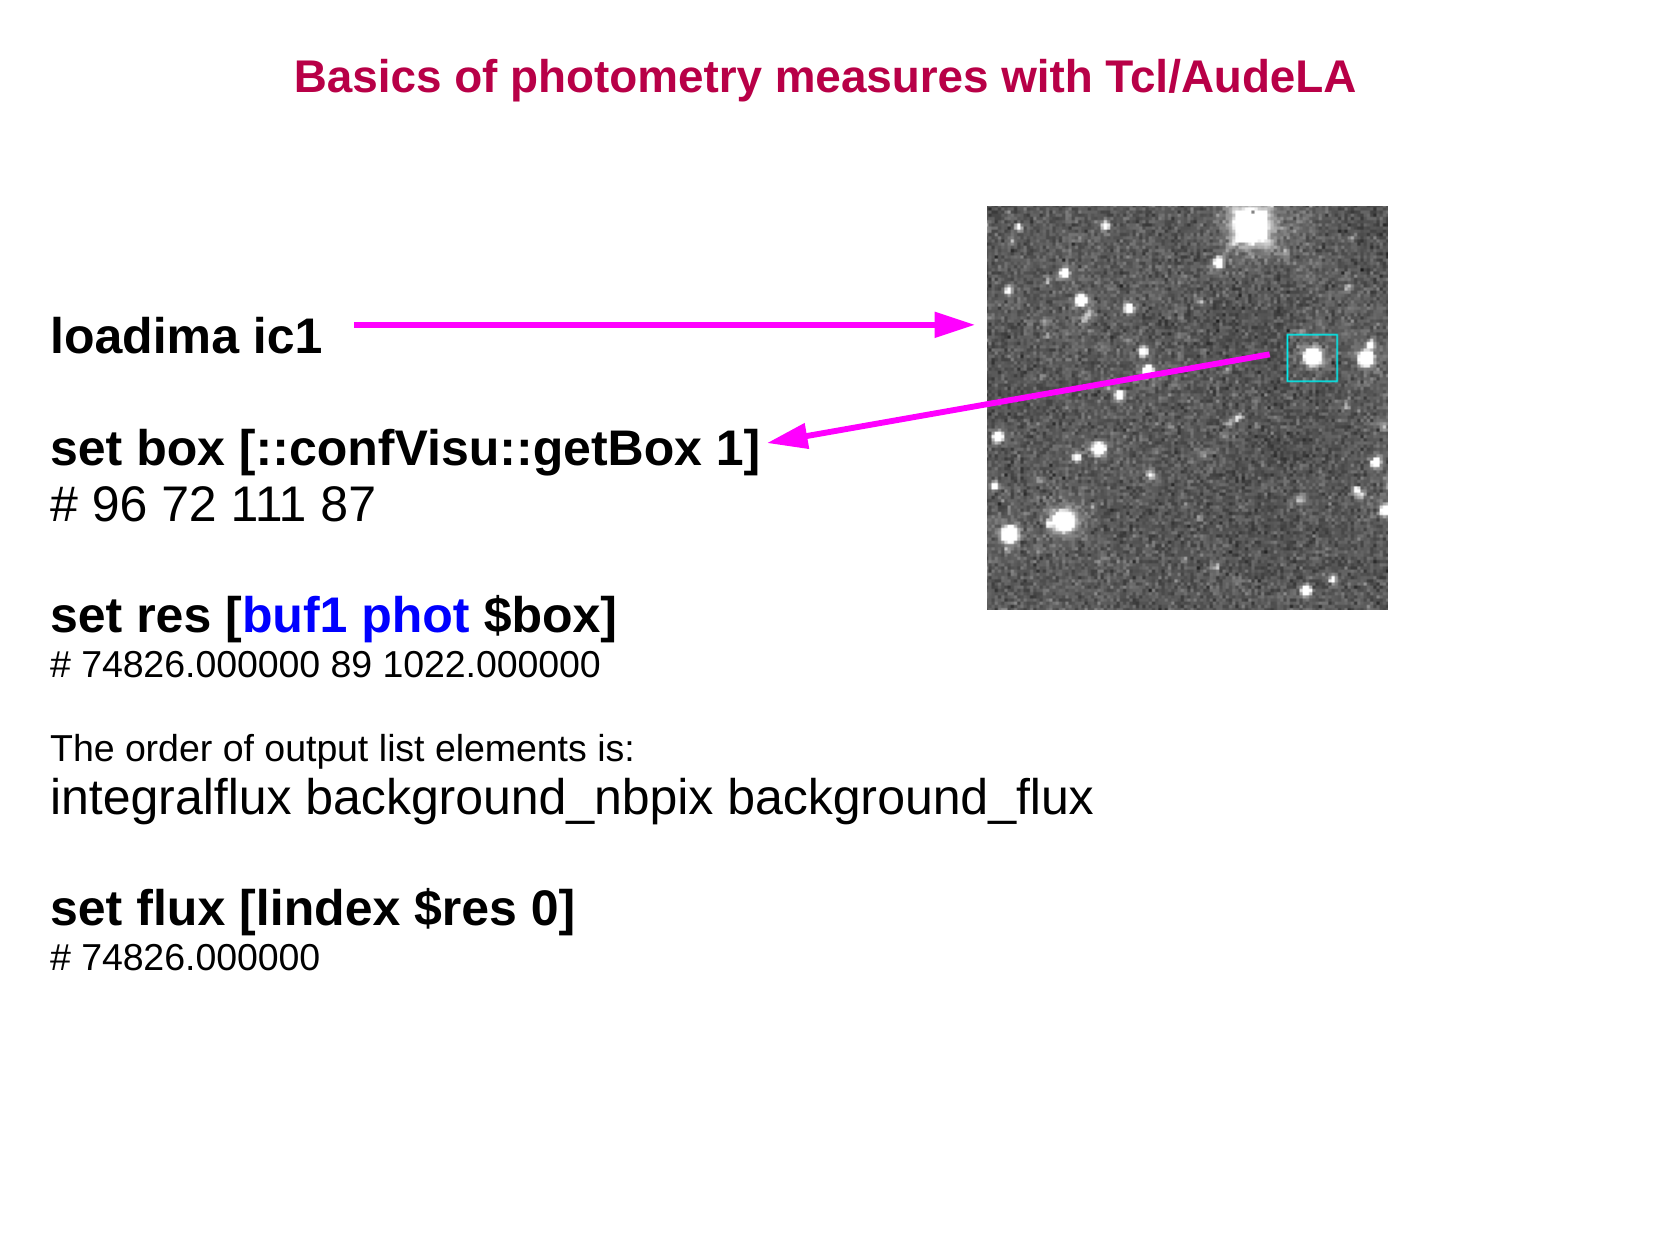

Basics of photometry measures with Tcl/AudeLA
loadima ic1
set box [::confVisu::getBox 1]
# 96 72 111 87
set res [buf1 phot $box]
# 74826.000000 89 1022.000000
The order of output list elements is:
integralflux background_nbpix background_flux
set flux [lindex $res 0]
# 74826.000000